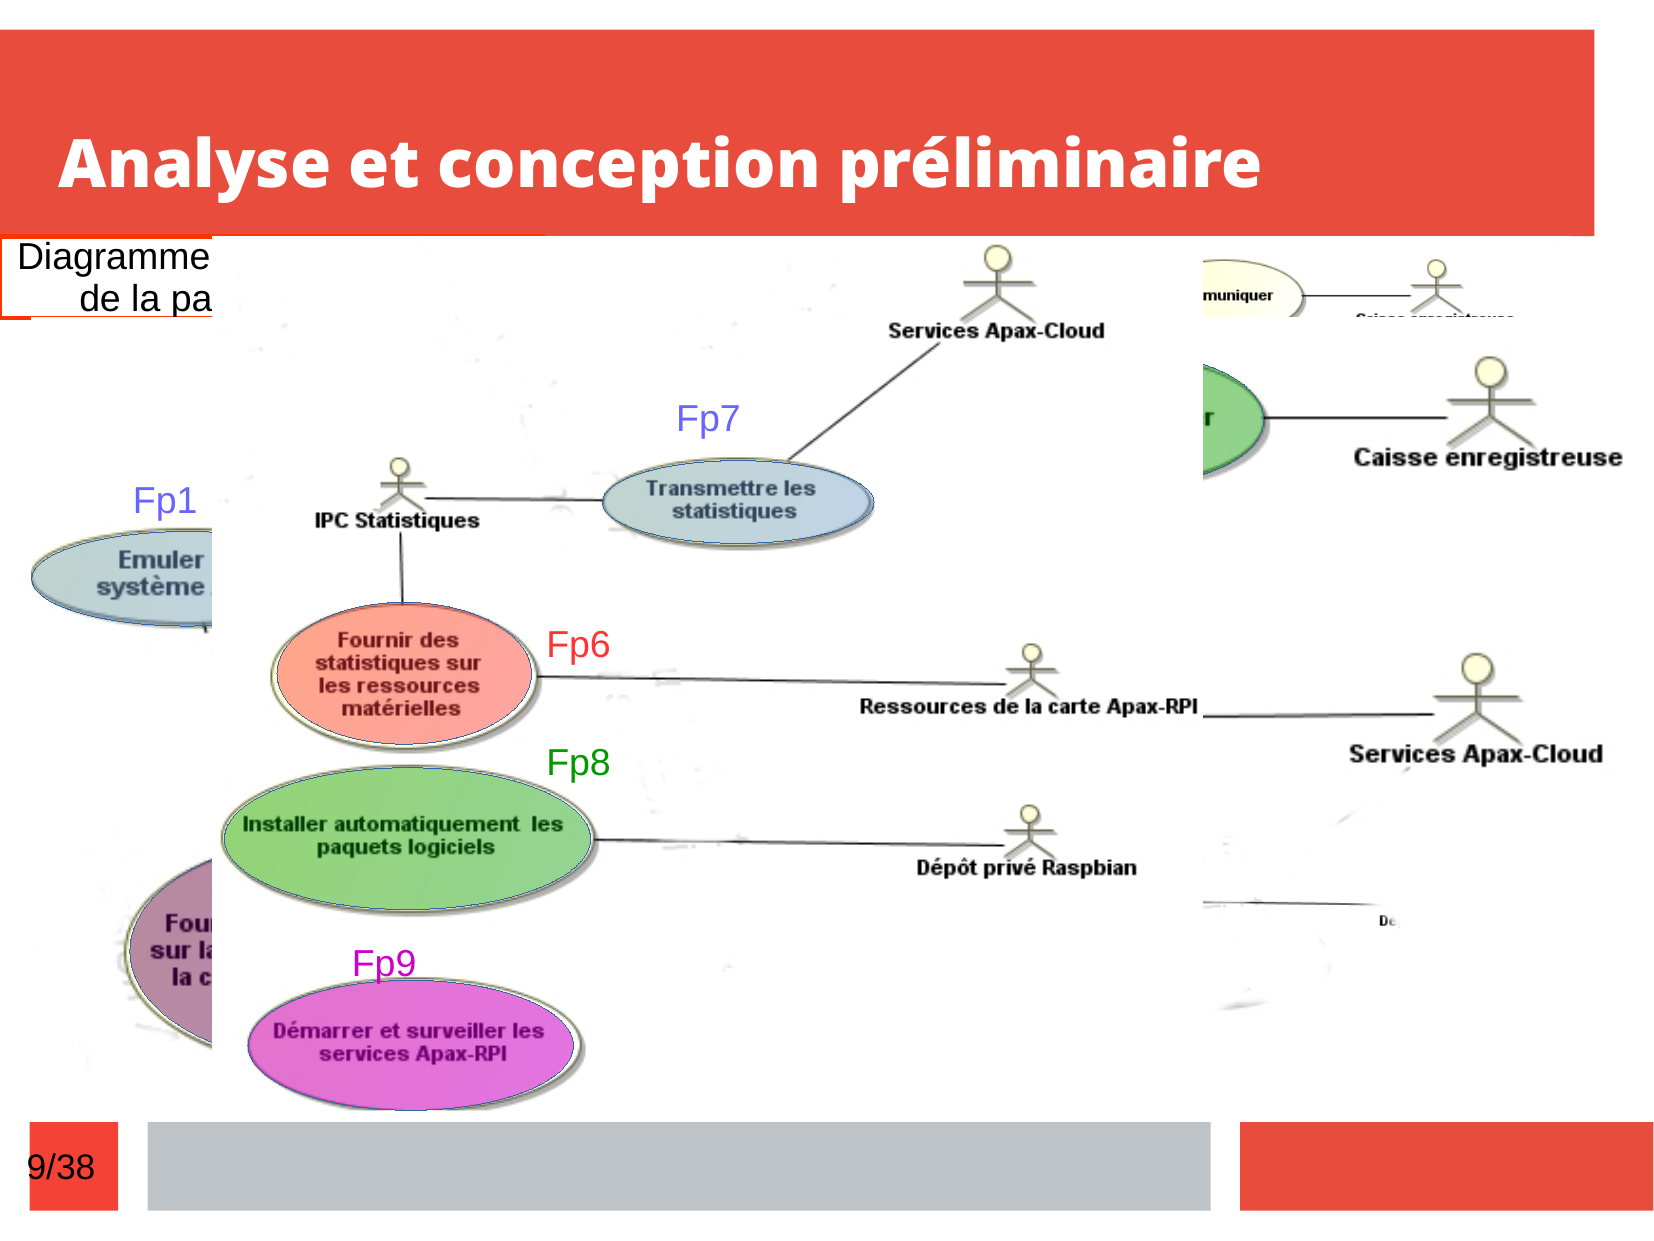

# Analyse et conception préliminaire
Diagramme de cas d’utilisation
de la partie embarquée
Fp2
Fp3
Fp7
Fp1
Fp4
Fp6
Fp8
Fp5
Fp9